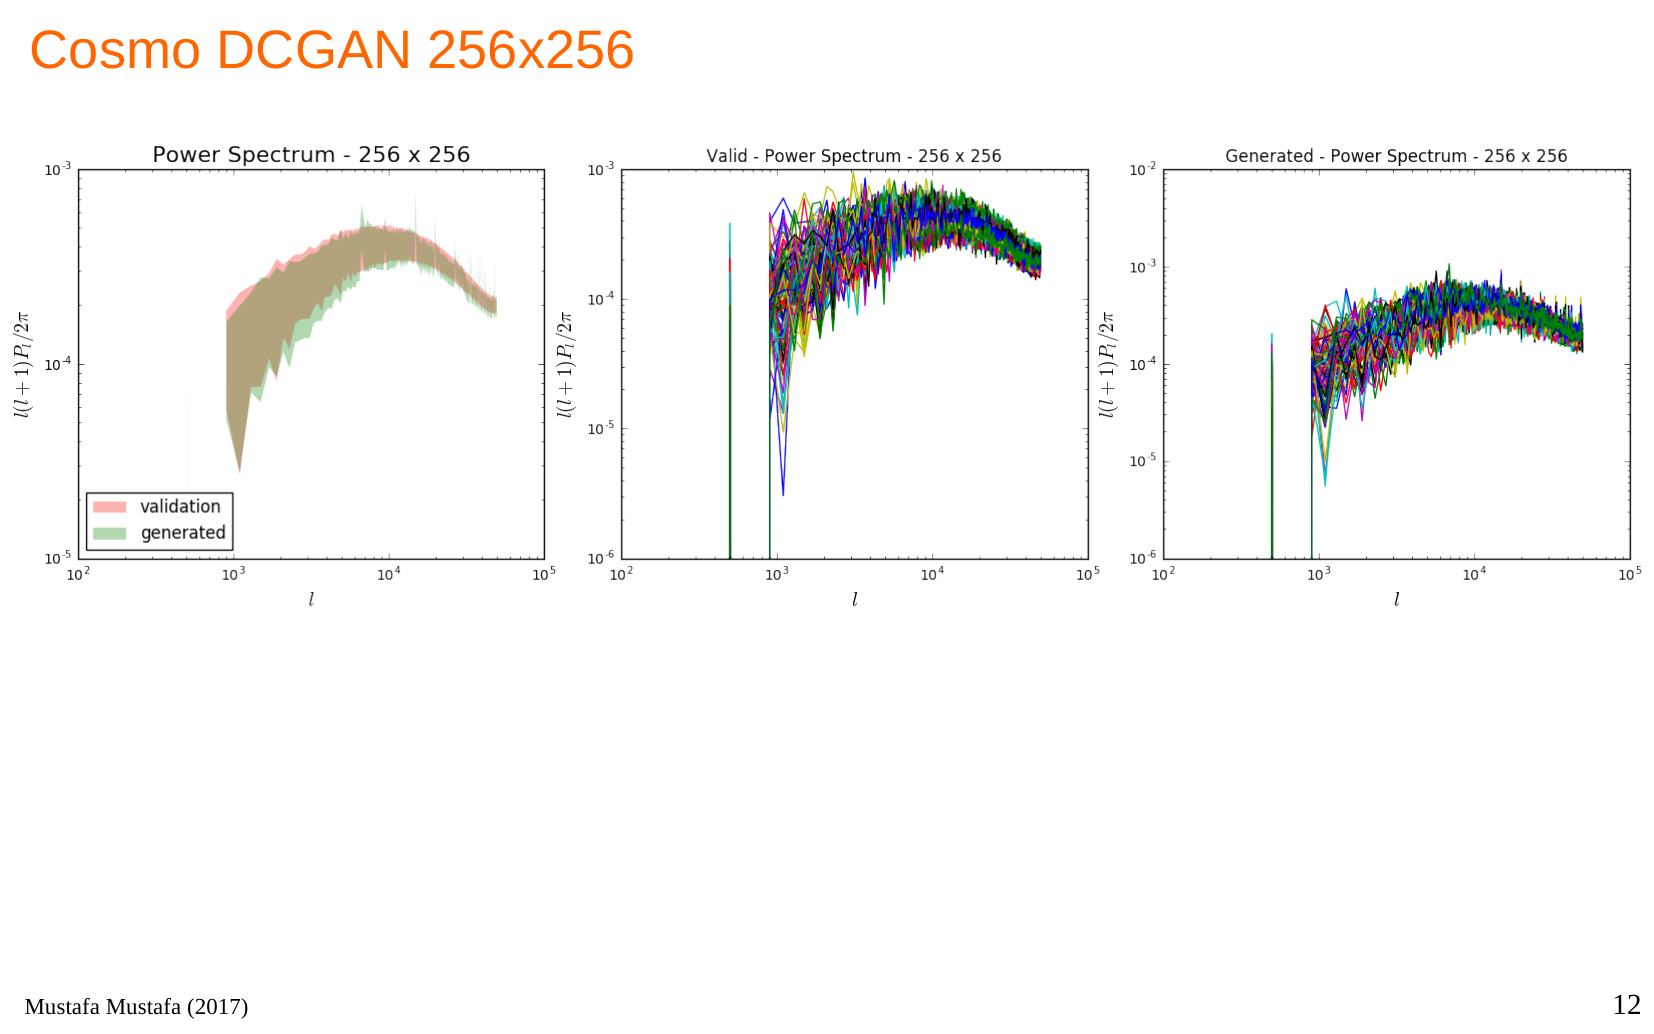

# Cosmo DCGAN 256x256
12
Mustafa Mustafa (2017)